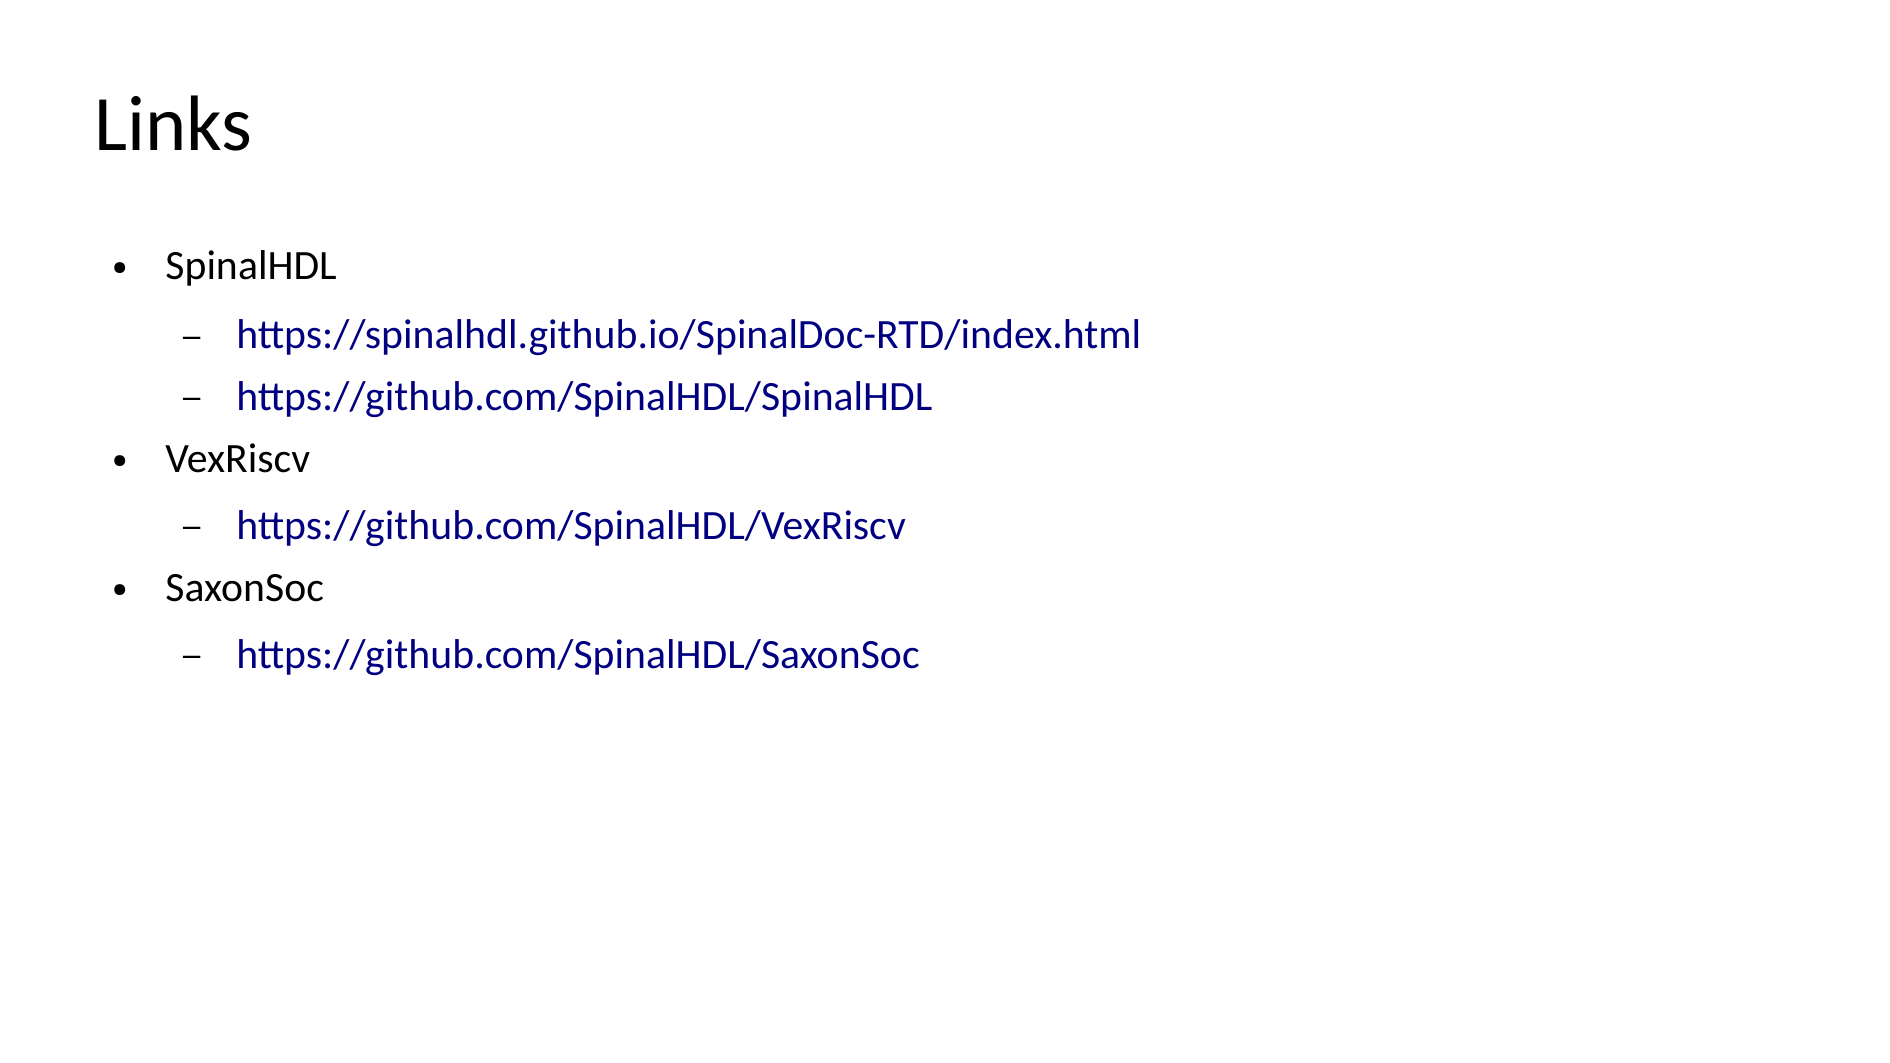

# Links
SpinalHDL
https://spinalhdl.github.io/SpinalDoc-RTD/index.html
https://github.com/SpinalHDL/SpinalHDL
VexRiscv
https://github.com/SpinalHDL/VexRiscv
SaxonSoc
https://github.com/SpinalHDL/SaxonSoc